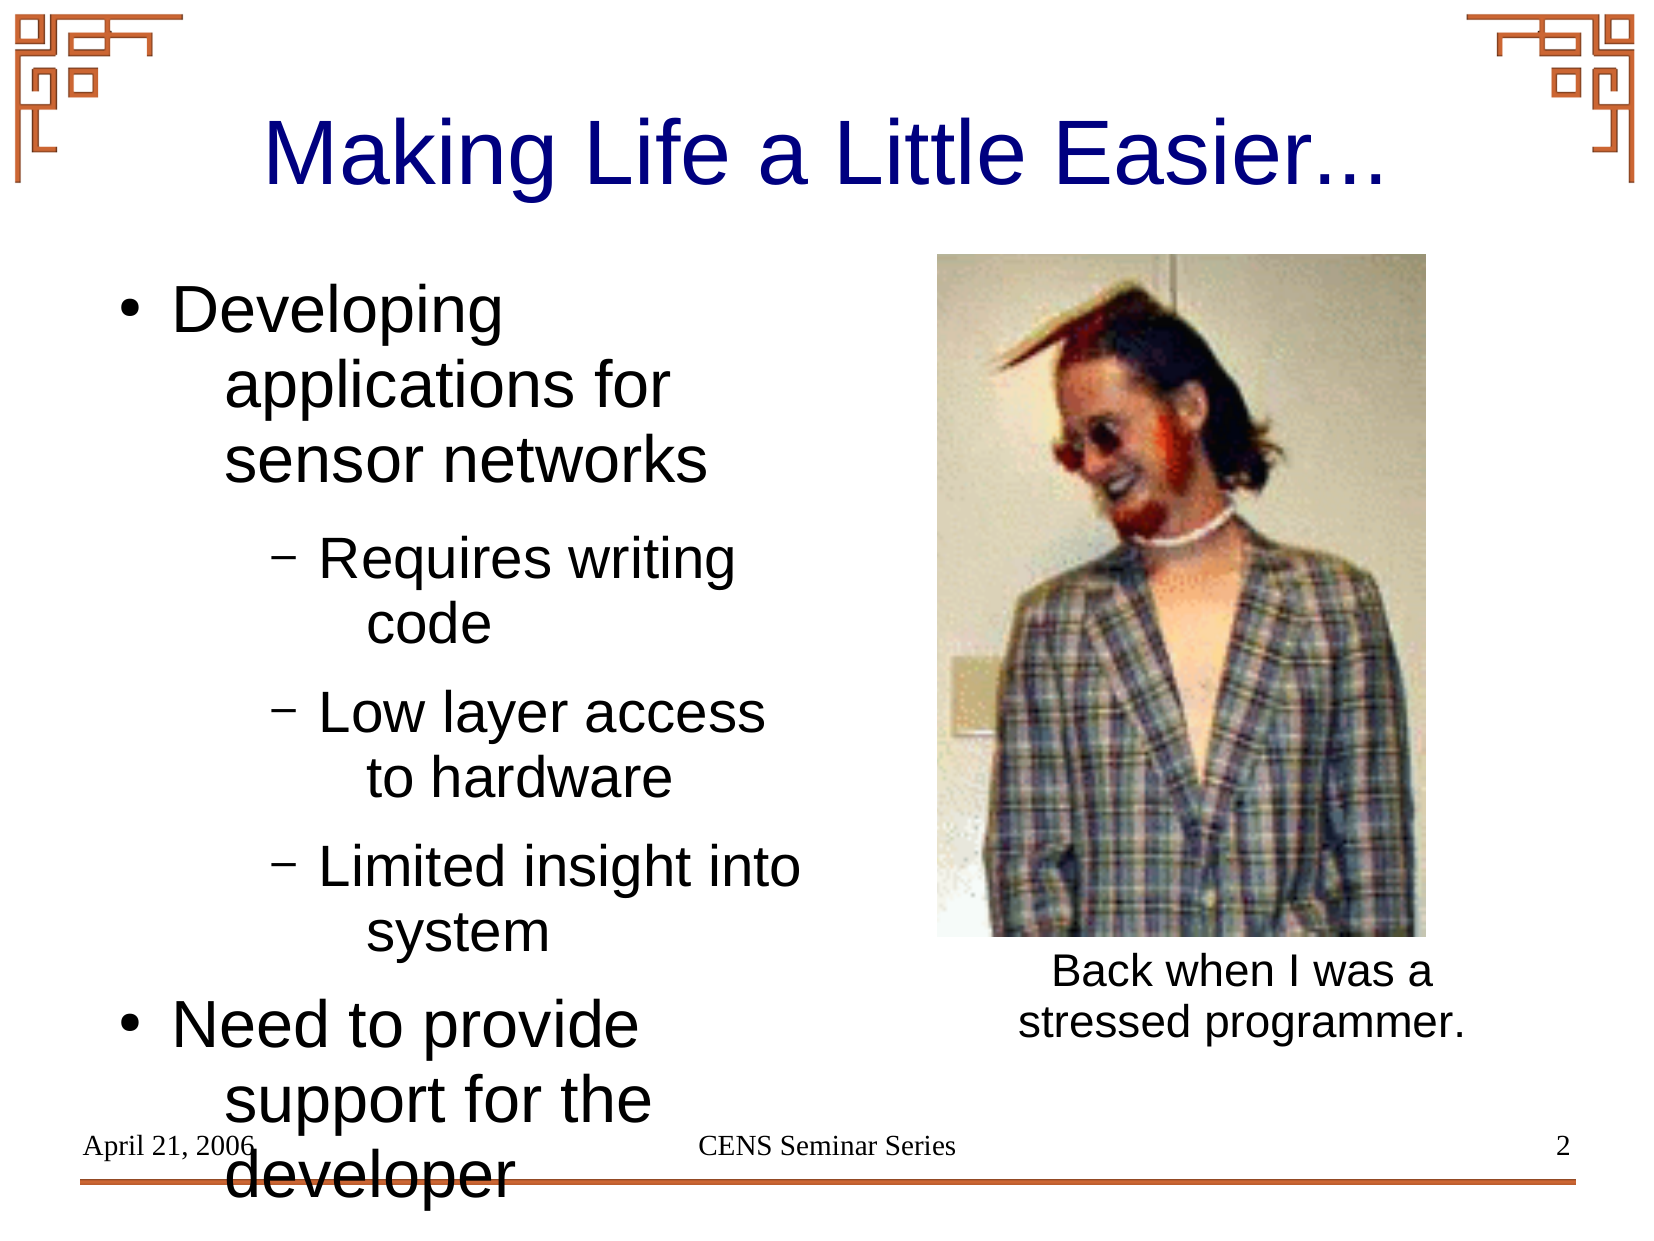

# Making Life a Little Easier...
Developing applications for sensor networks
Requires writing code
Low layer access to hardware
Limited insight into system
Need to provide support for the developer
Back when I was a
stressed programmer.
April 21, 2006
CENS Seminar Series
2